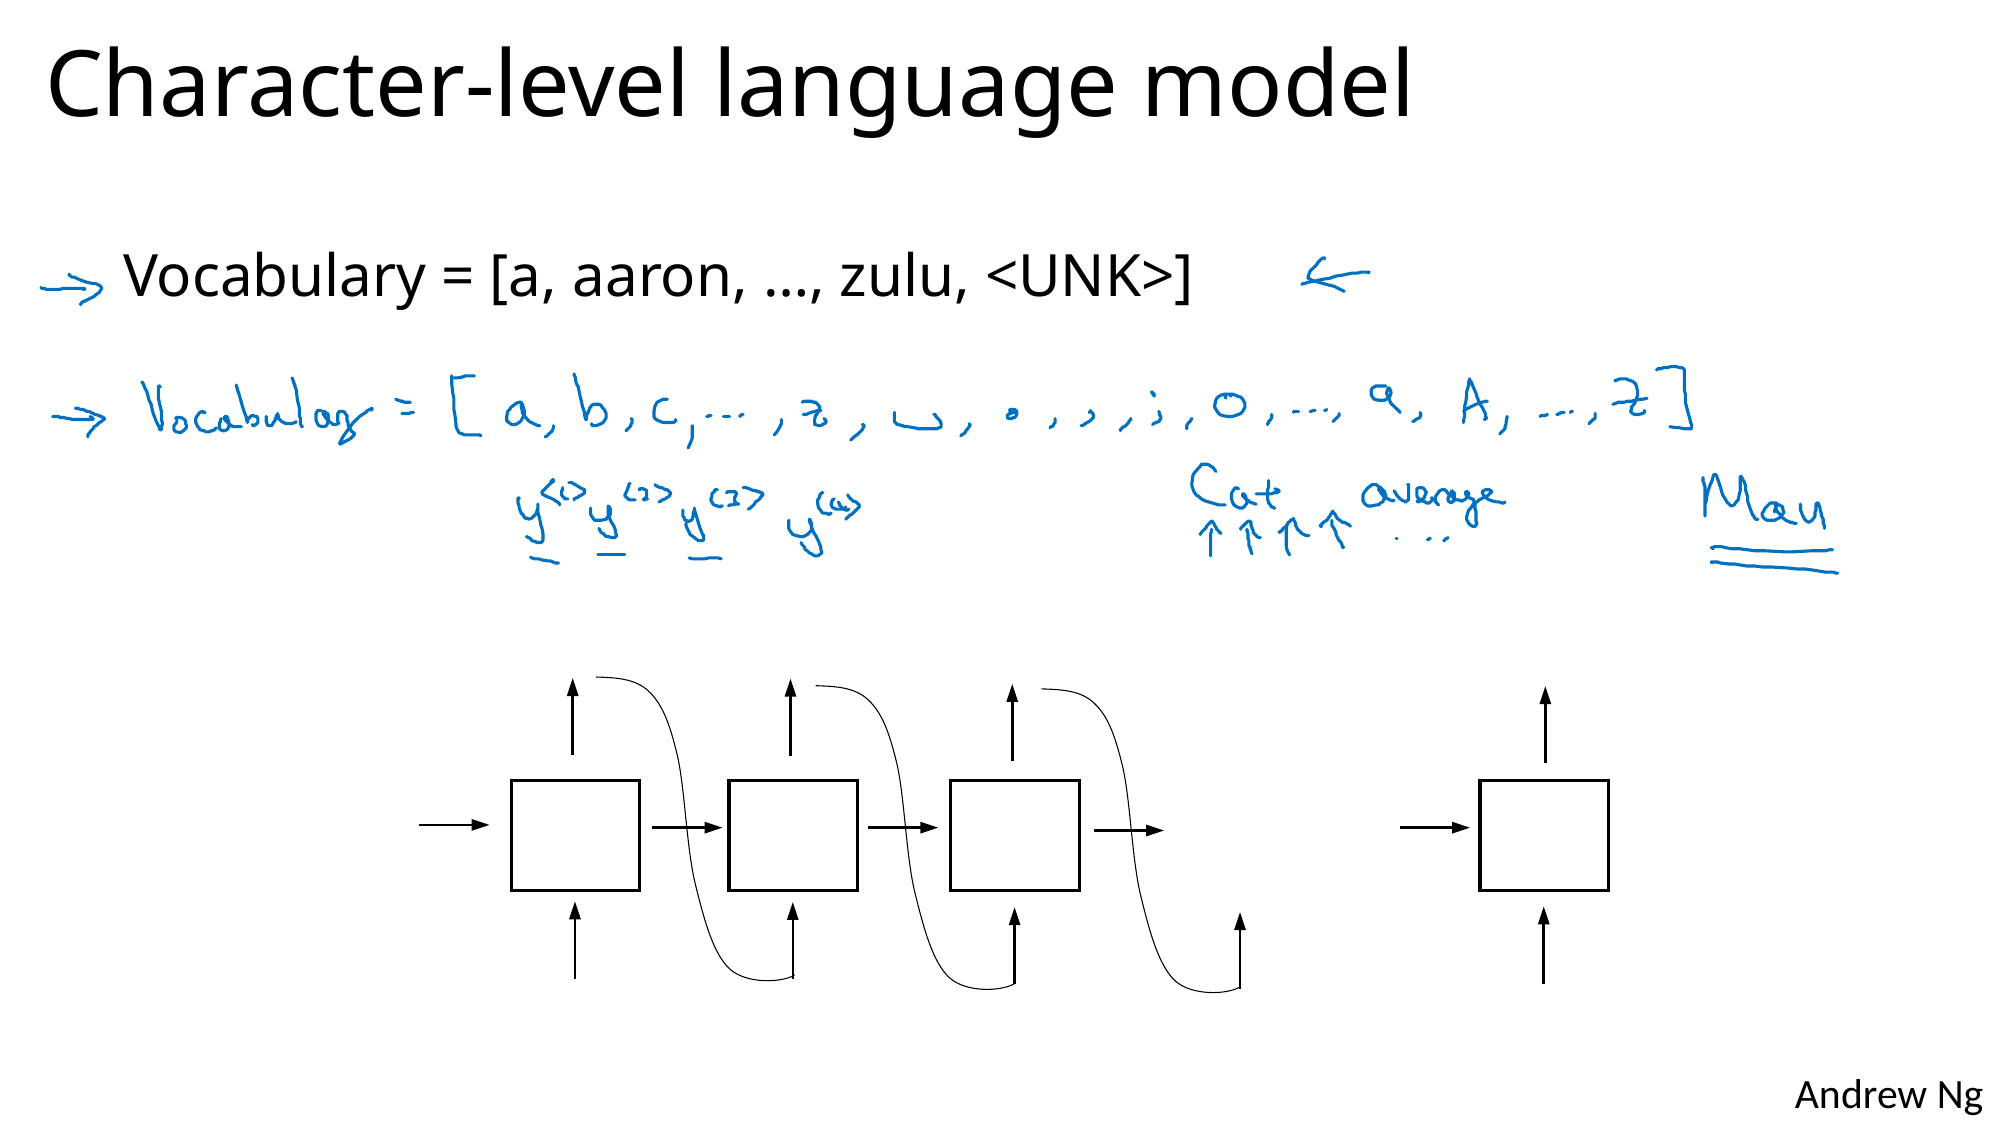

Character-level language model
Vocabulary = [a, aaron, …, zulu, <UNK>]